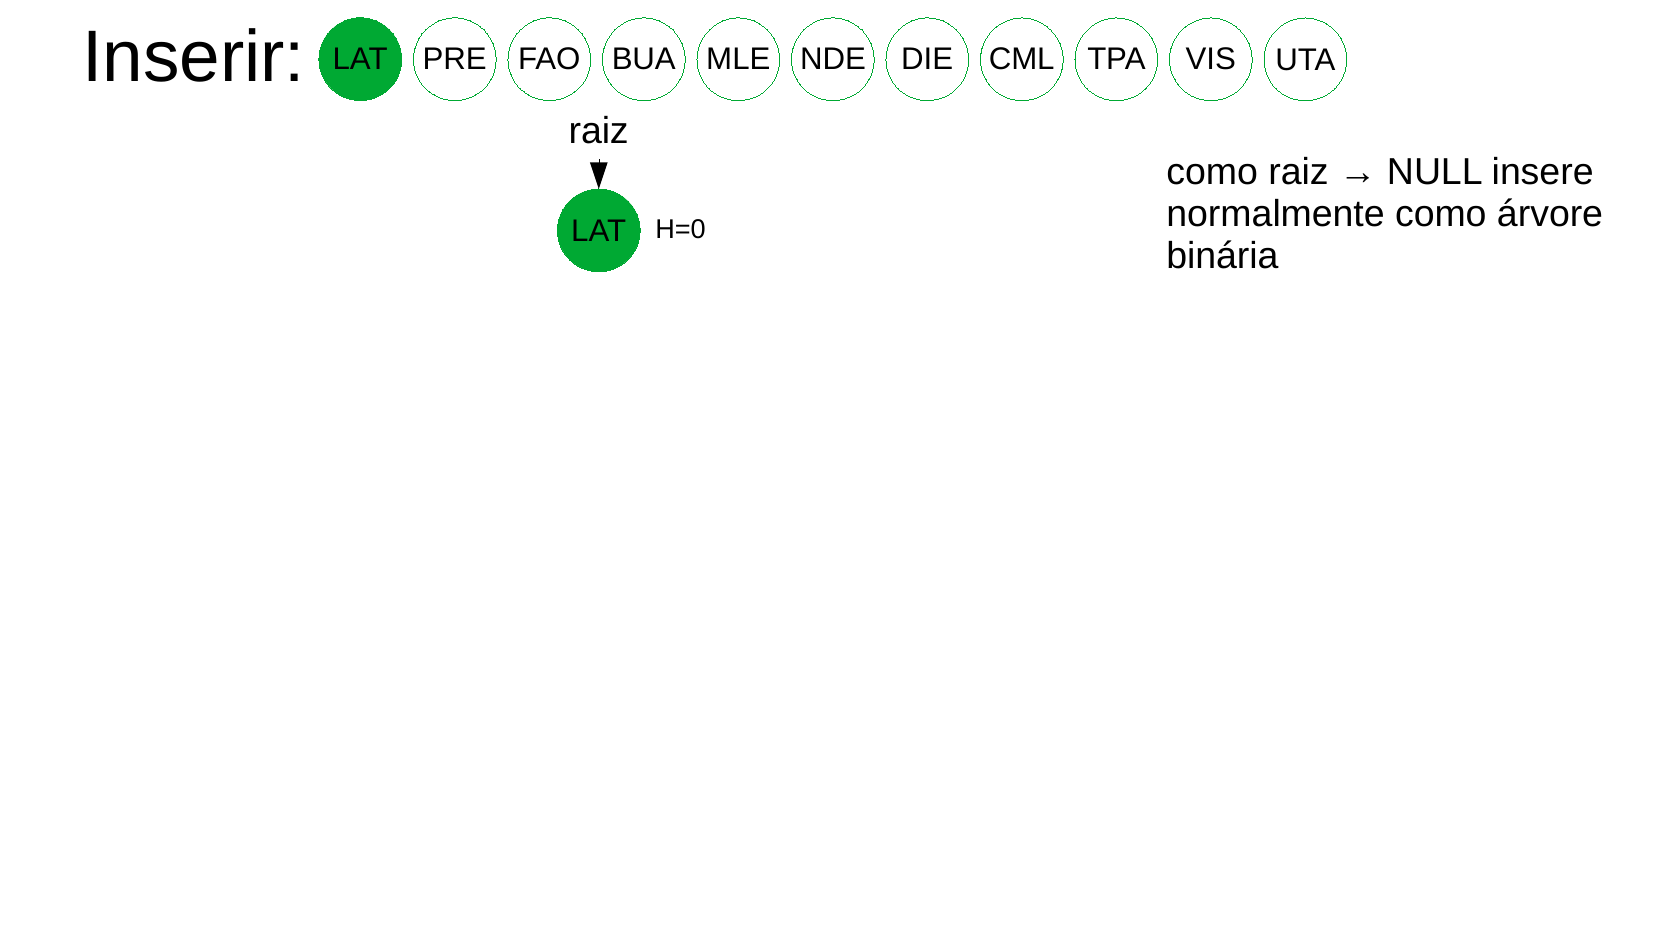

# Inserir:
LAT
LAT
PRE
FAO
BUA
MLE
NDE
DIE
CML
TPA
VIS
UTA
raiz
como raiz → NULL insere
normalmente como árvore
binária
LAT
H=0